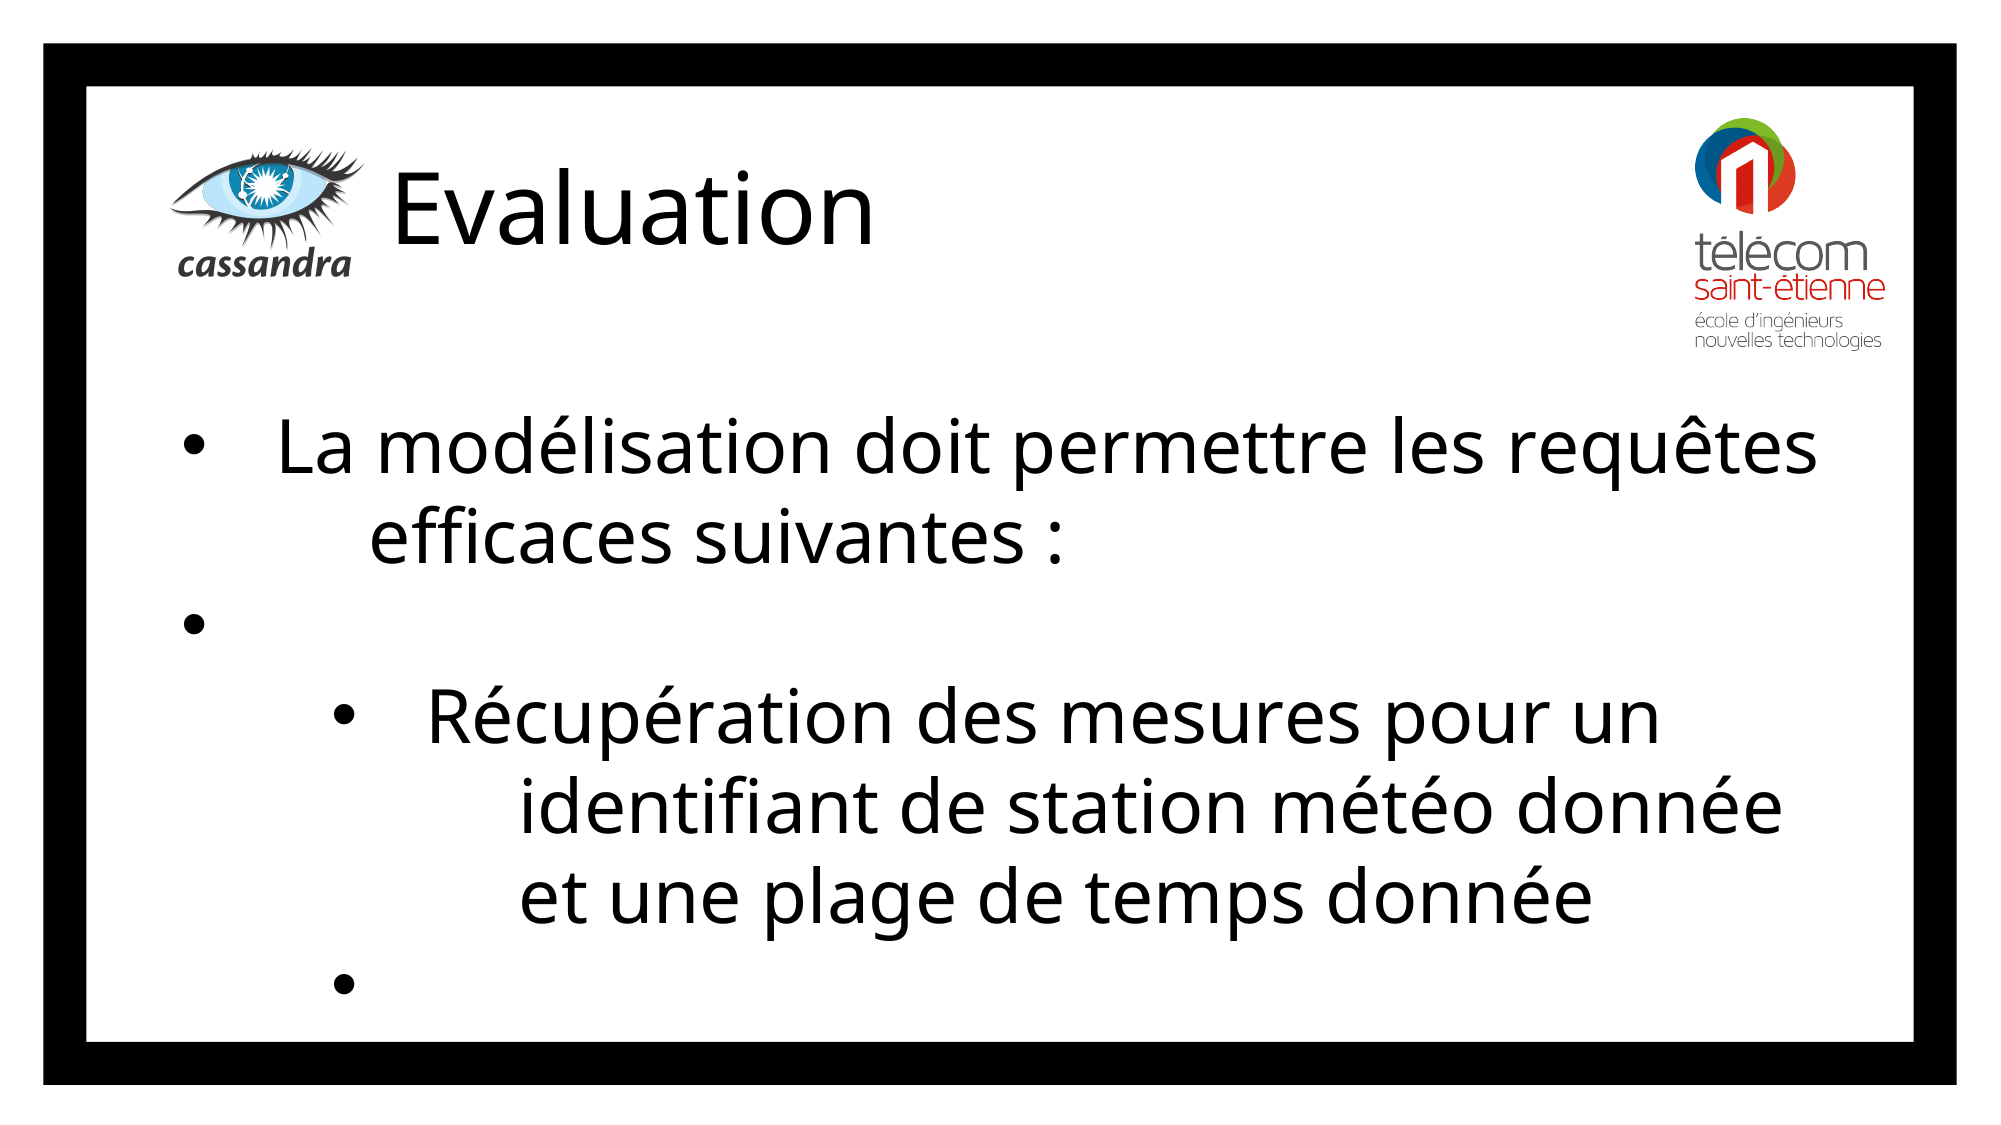

# Evaluation
La modélisation doit permettre les requêtes efficaces suivantes :
Récupération des mesures pour un identifiant de station météo donnée et une plage de temps donnée